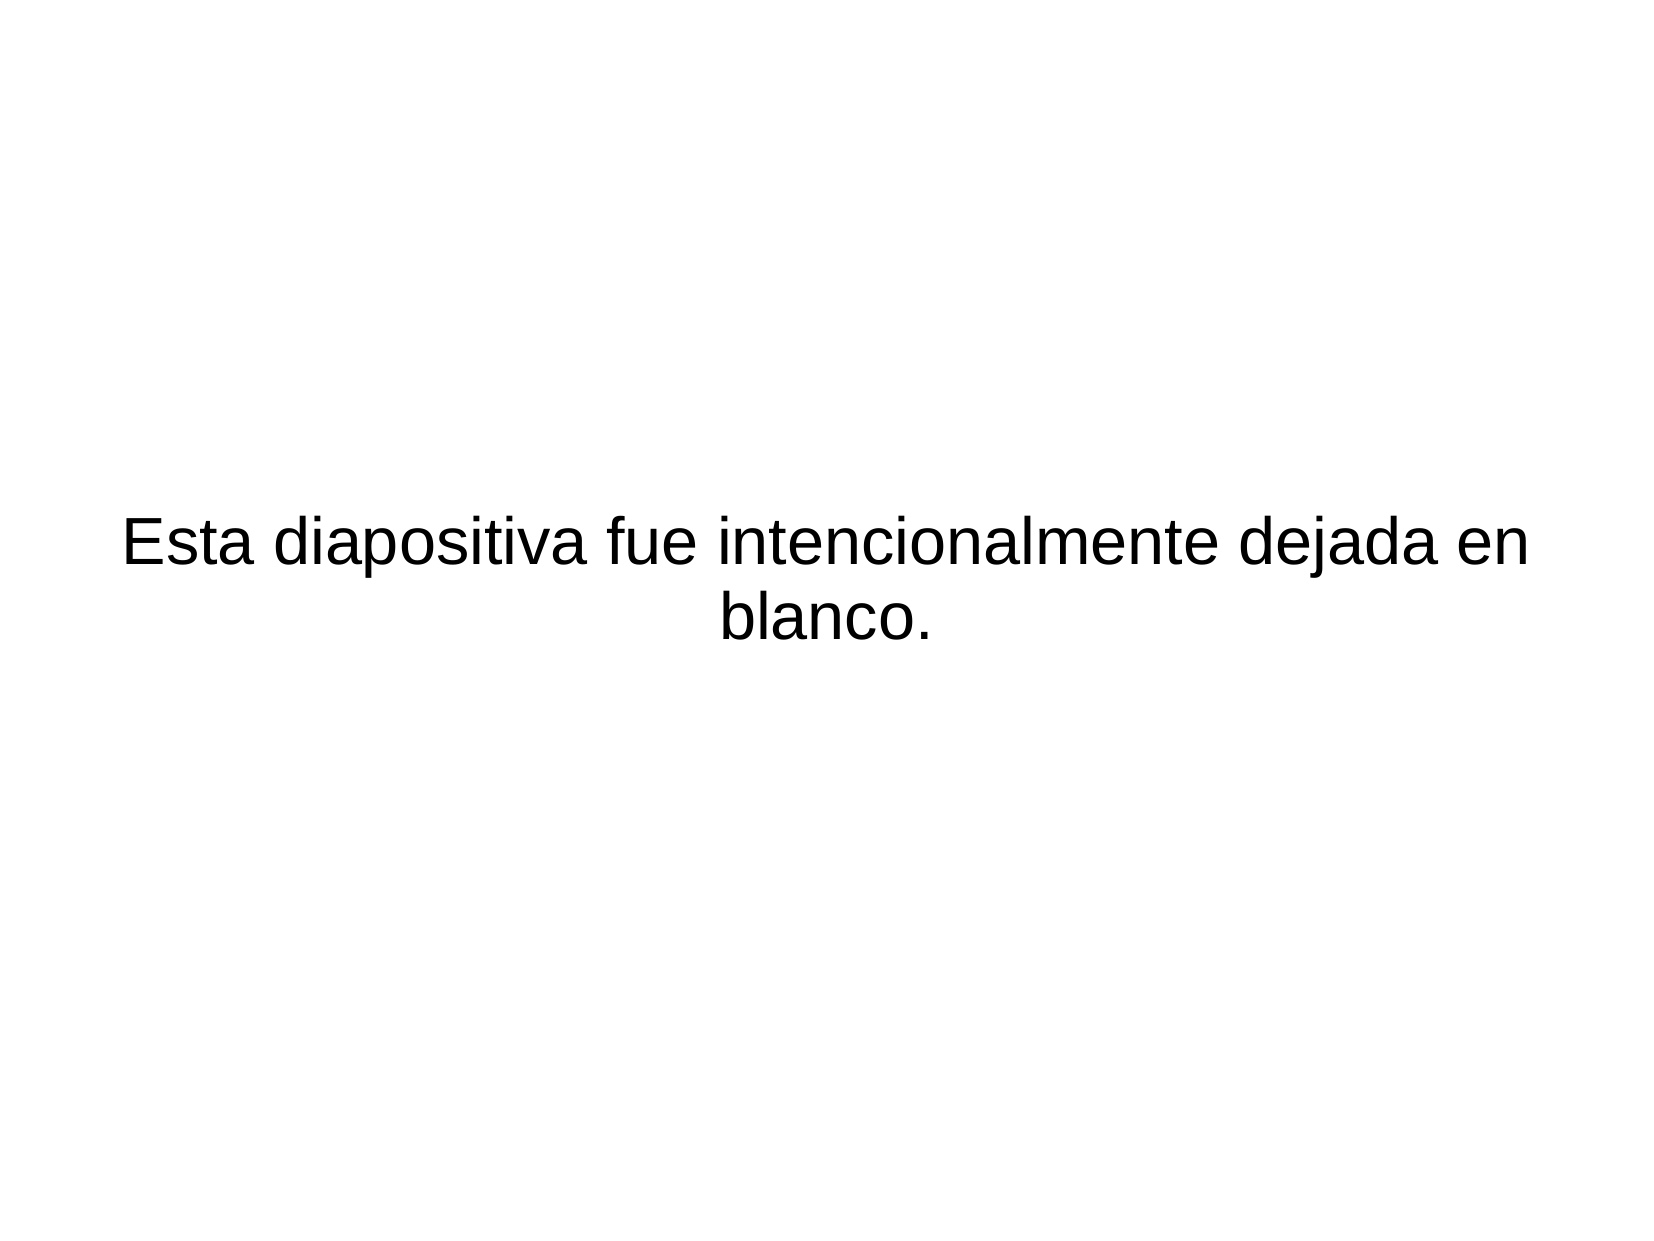

# Esta diapositiva fue intencionalmente dejada en blanco.